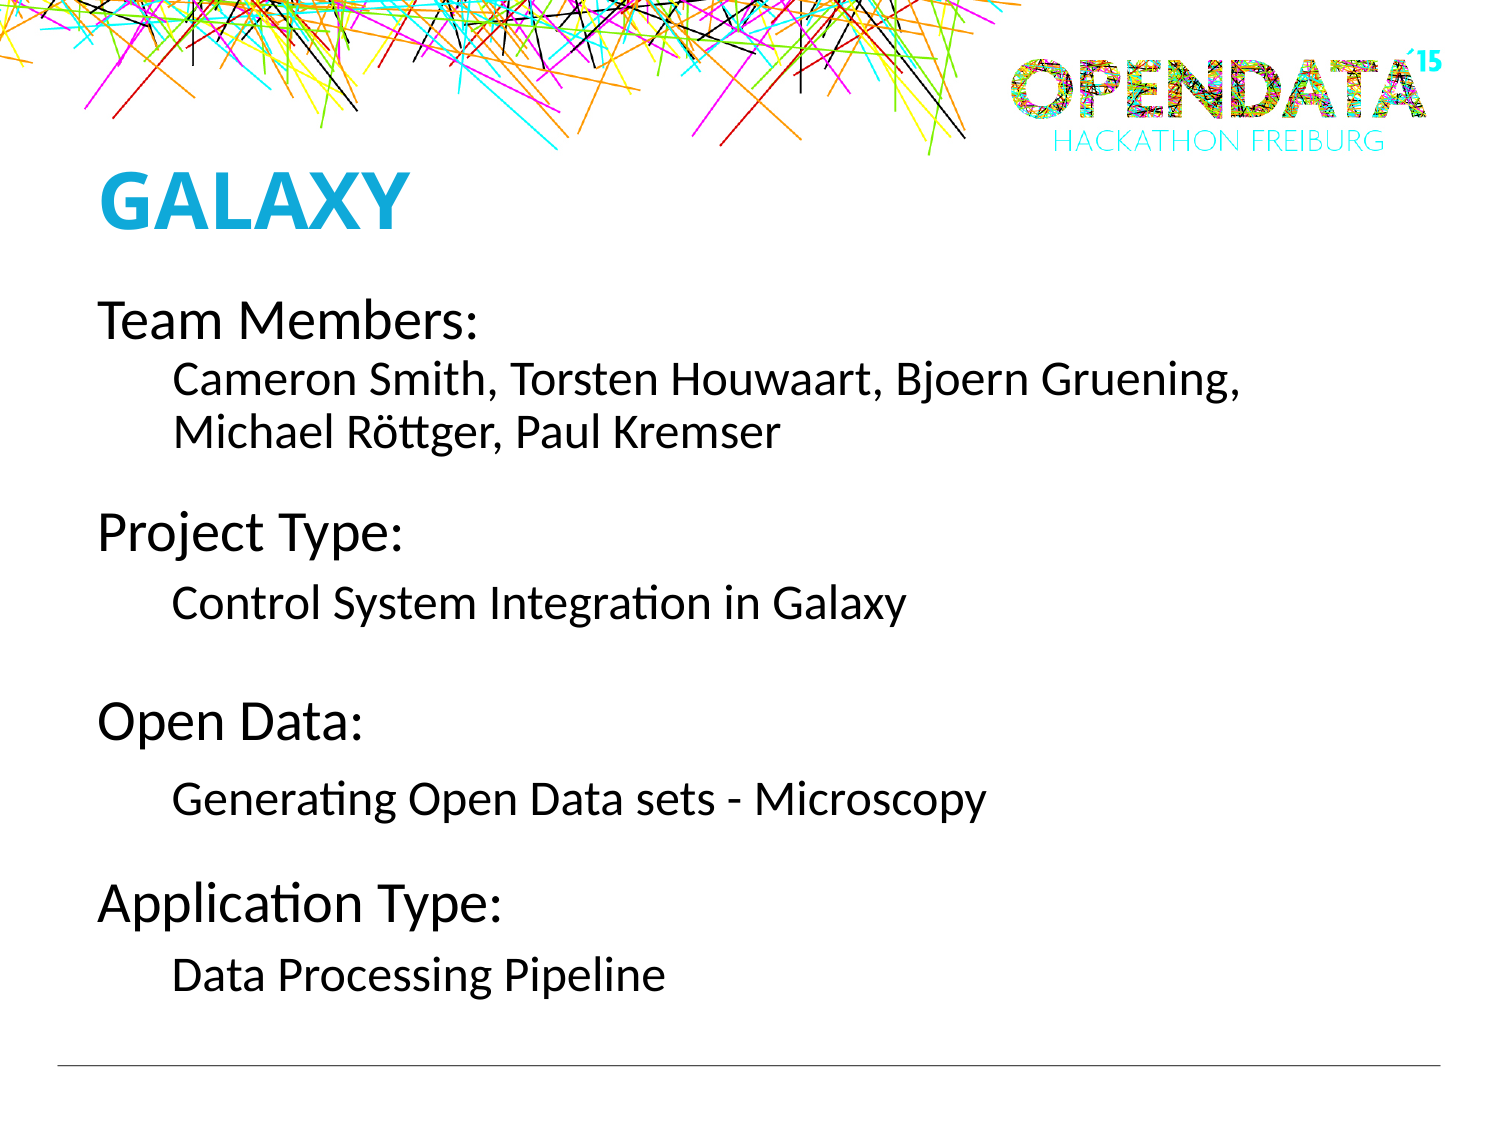

# GALAXY
Team Members:
Cameron Smith, Torsten Houwaart, Bjoern Gruening, Michael Röttger, Paul Kremser
Project Type:
	Control System Integration in Galaxy
Open Data:
	Generating Open Data sets - Microscopy
Application Type:
	Data Processing Pipeline